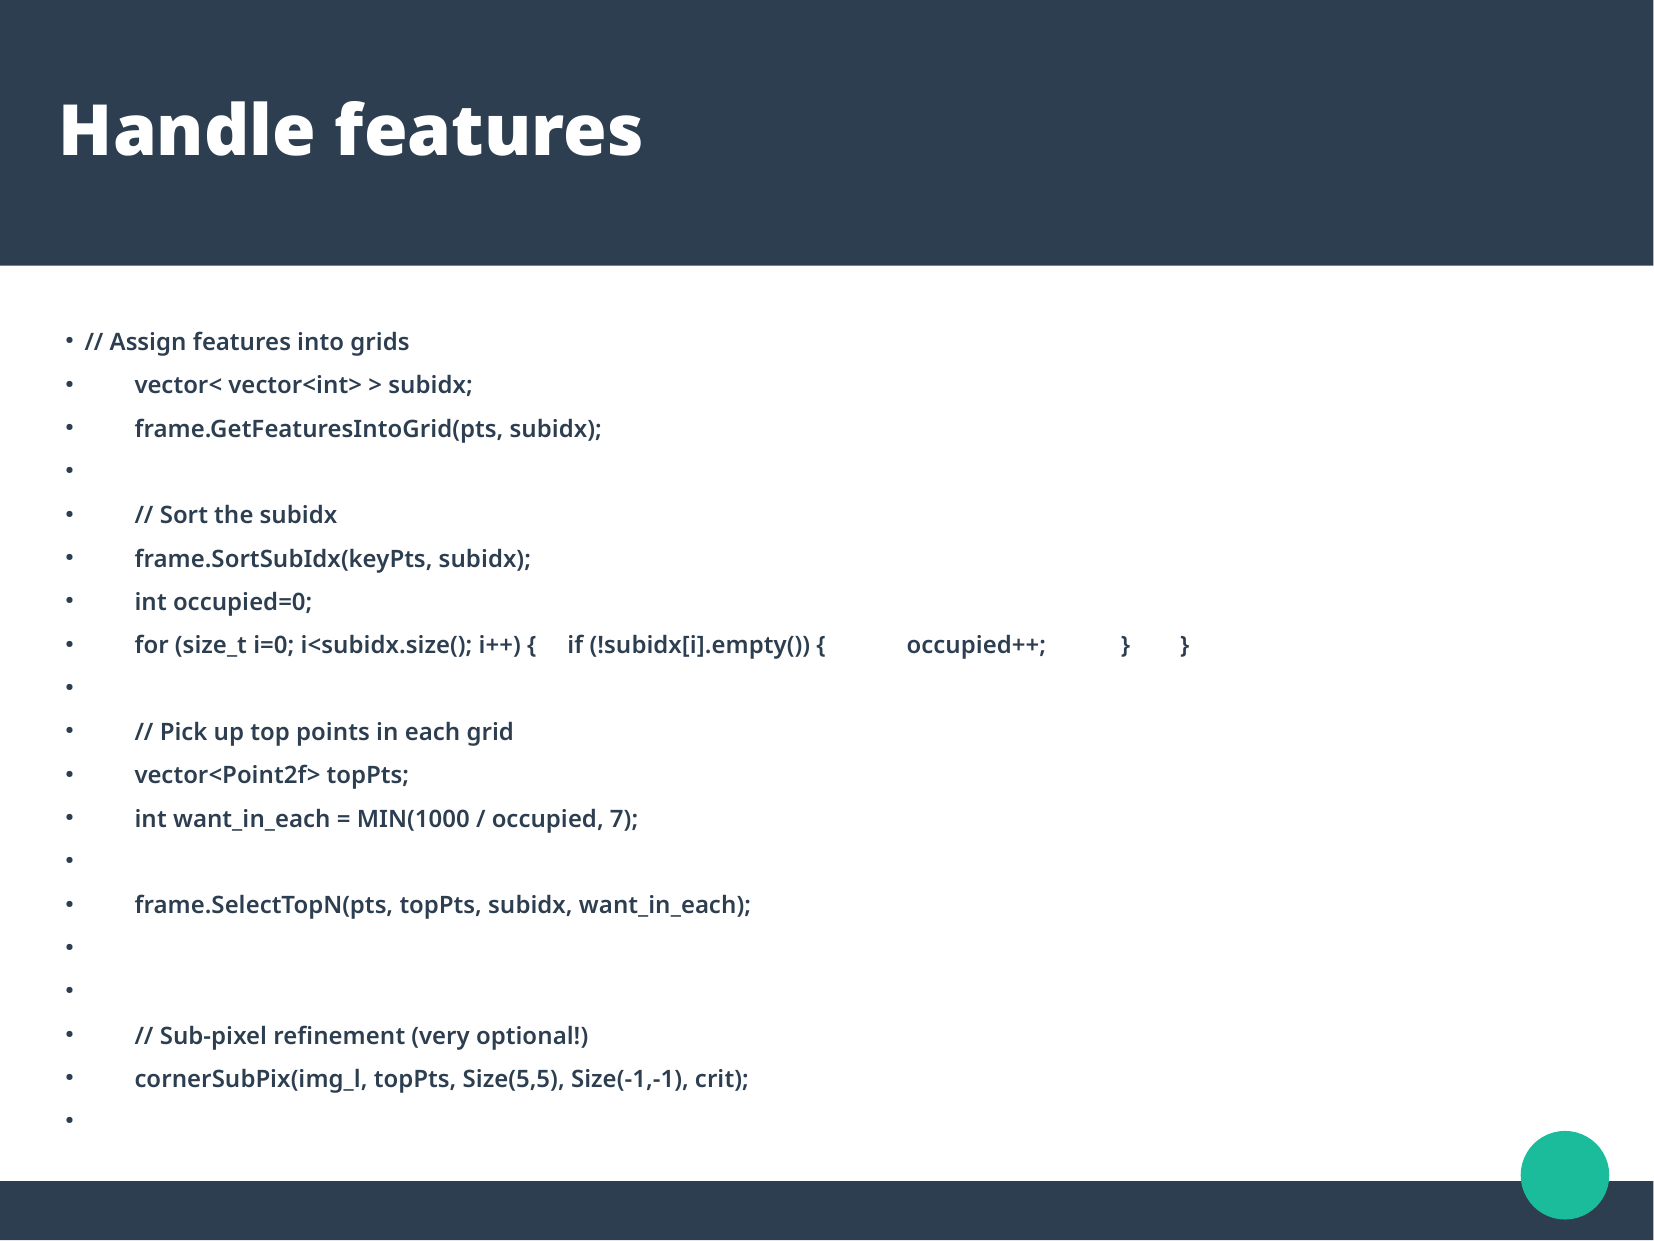

# Handle features
// Assign features into grids
 vector< vector<int> > subidx;
 frame.GetFeaturesIntoGrid(pts, subidx);
 // Sort the subidx
 frame.SortSubIdx(keyPts, subidx);
 int occupied=0;
 for (size_t i=0; i<subidx.size(); i++) { if (!subidx[i].empty()) { occupied++; } }
 // Pick up top points in each grid
 vector<Point2f> topPts;
 int want_in_each = MIN(1000 / occupied, 7);
 frame.SelectTopN(pts, topPts, subidx, want_in_each);
 // Sub-pixel refinement (very optional!)
 cornerSubPix(img_l, topPts, Size(5,5), Size(-1,-1), crit);